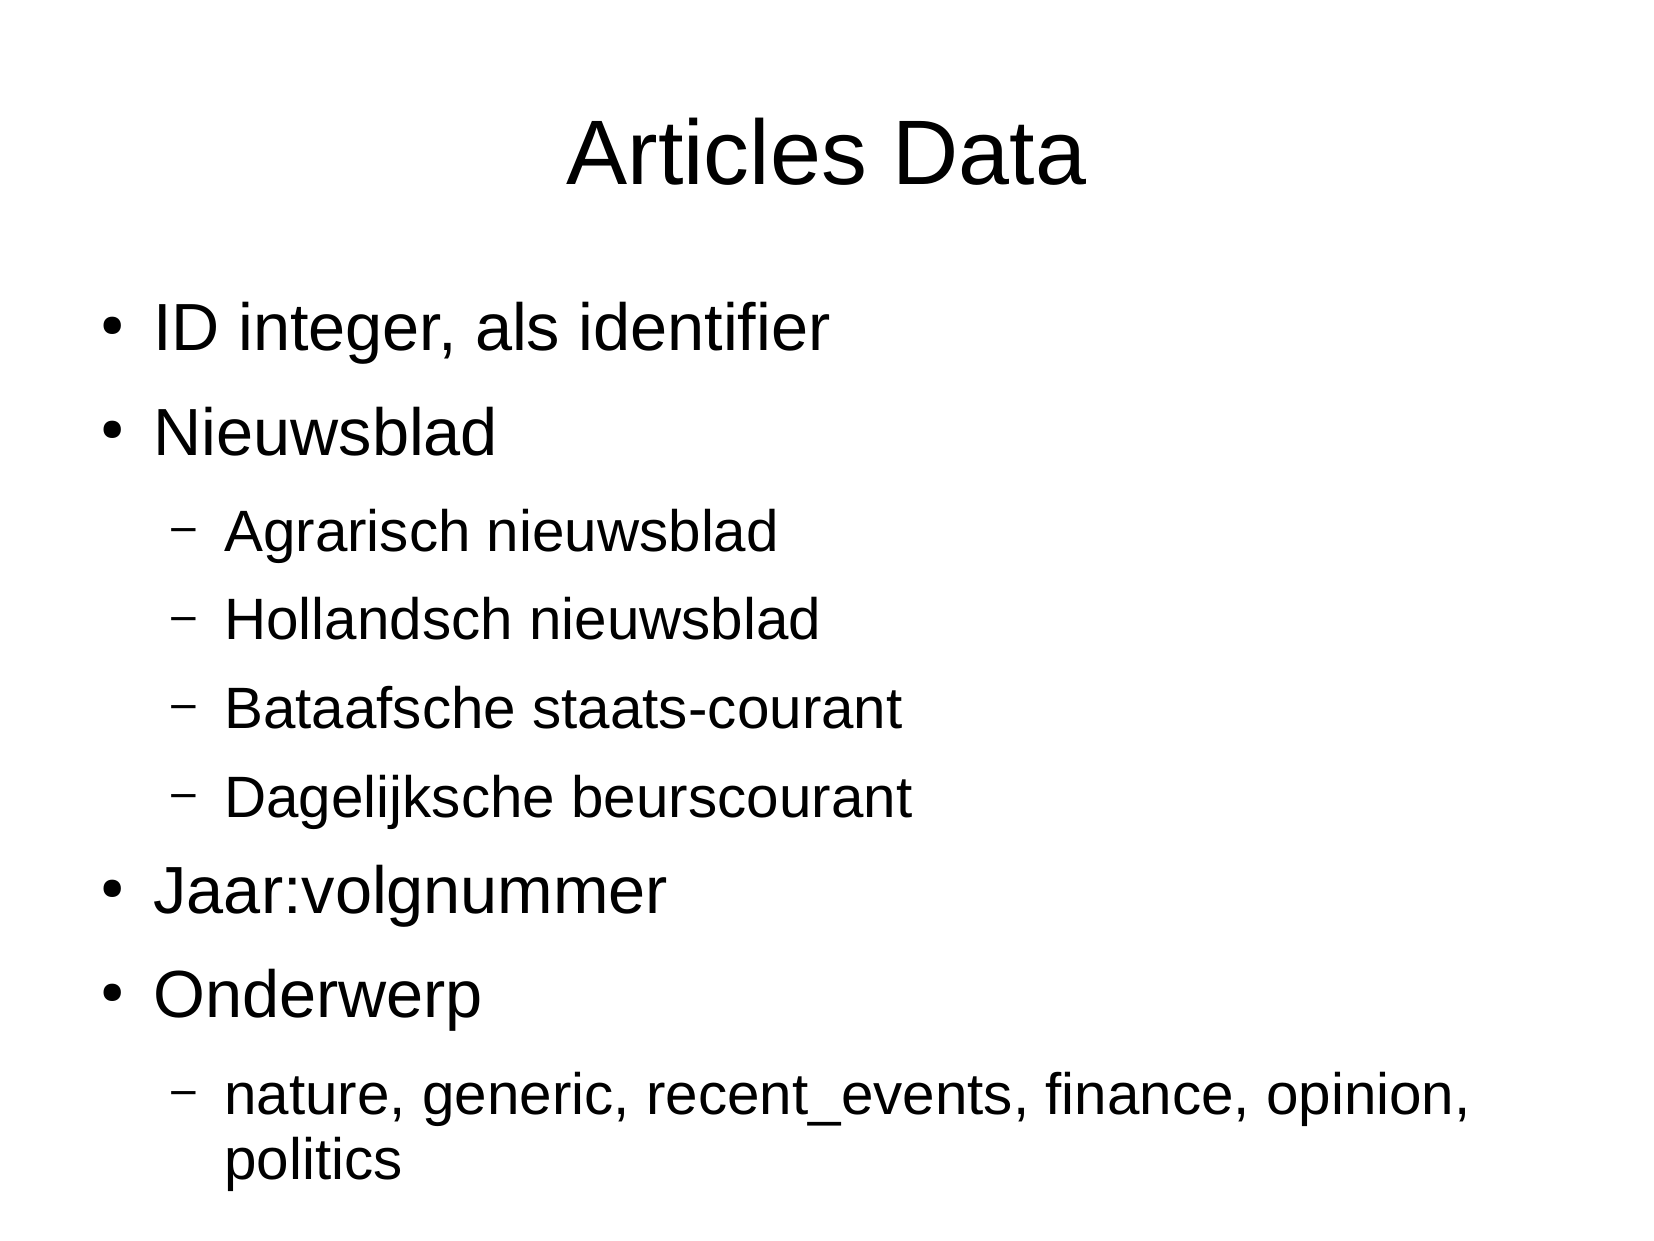

# Articles Data
ID integer, als identifier
Nieuwsblad
Agrarisch nieuwsblad
Hollandsch nieuwsblad
Bataafsche staats-courant
Dagelijksche beurscourant
Jaar:volgnummer
Onderwerp
nature, generic, recent_events, finance, opinion, politics